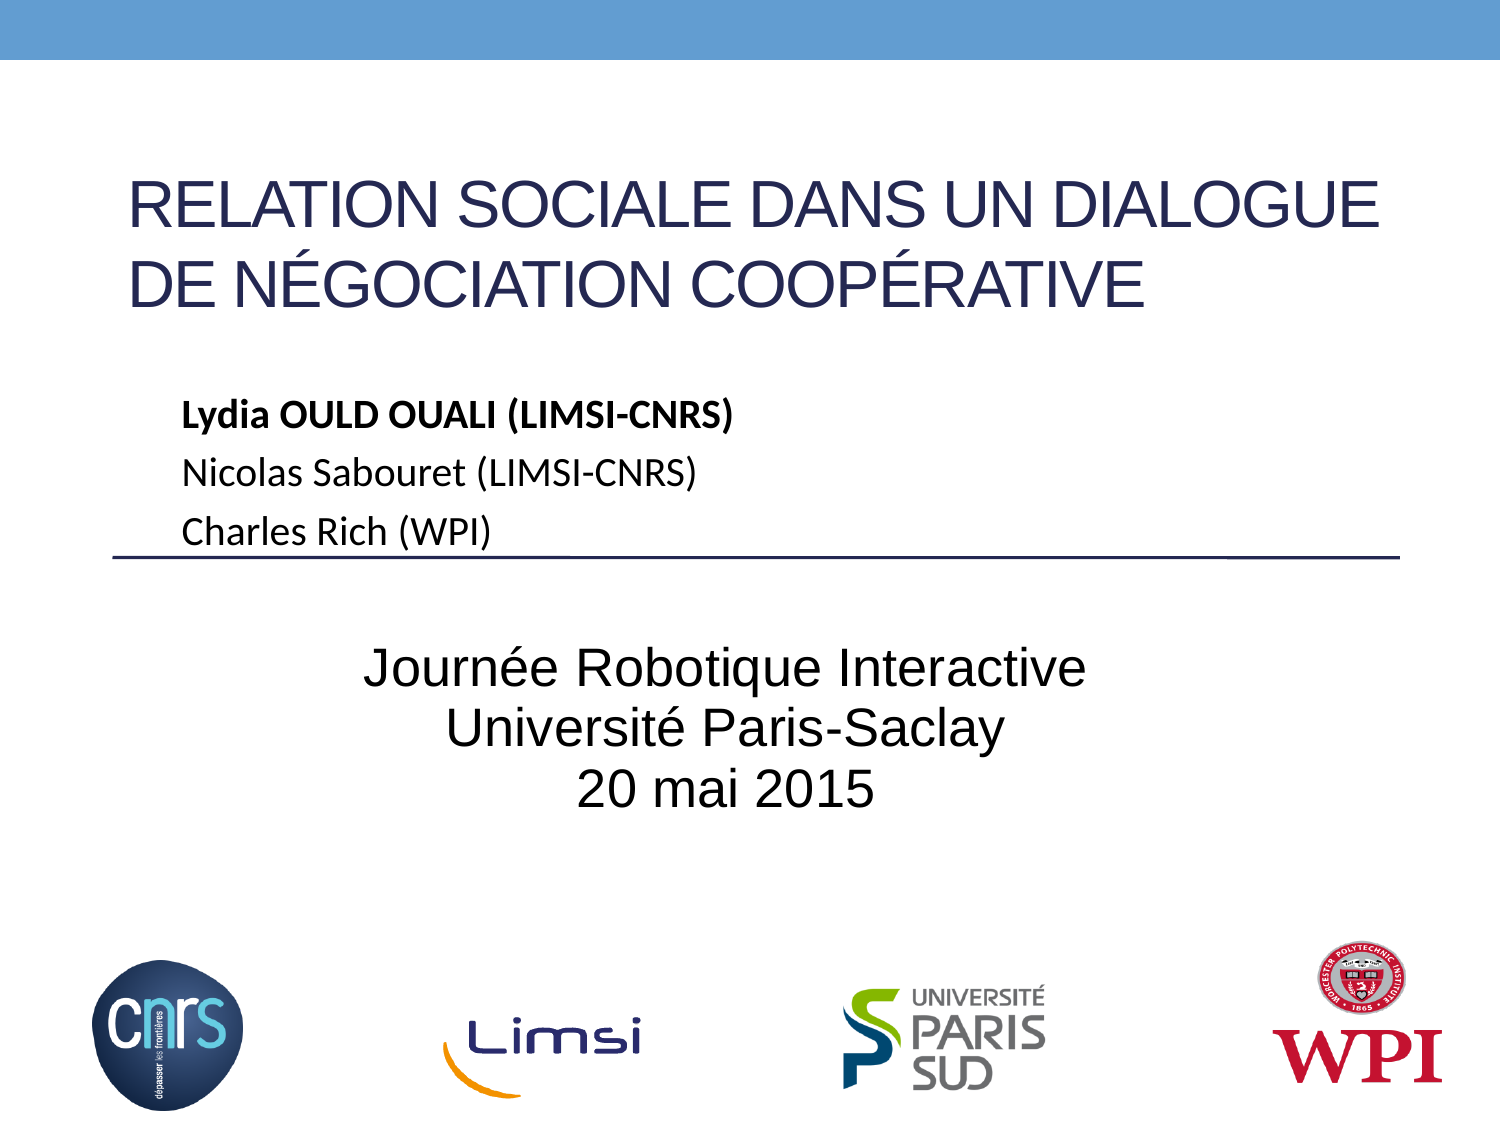

# Relation sociale dans un dialogue de négociation coopérative
Lydia OULD OUALI (LIMSI-CNRS)
Nicolas Sabouret (LIMSI-CNRS)
Charles Rich (WPI)
Journée Robotique Interactive
Université Paris-Saclay
20 mai 2015